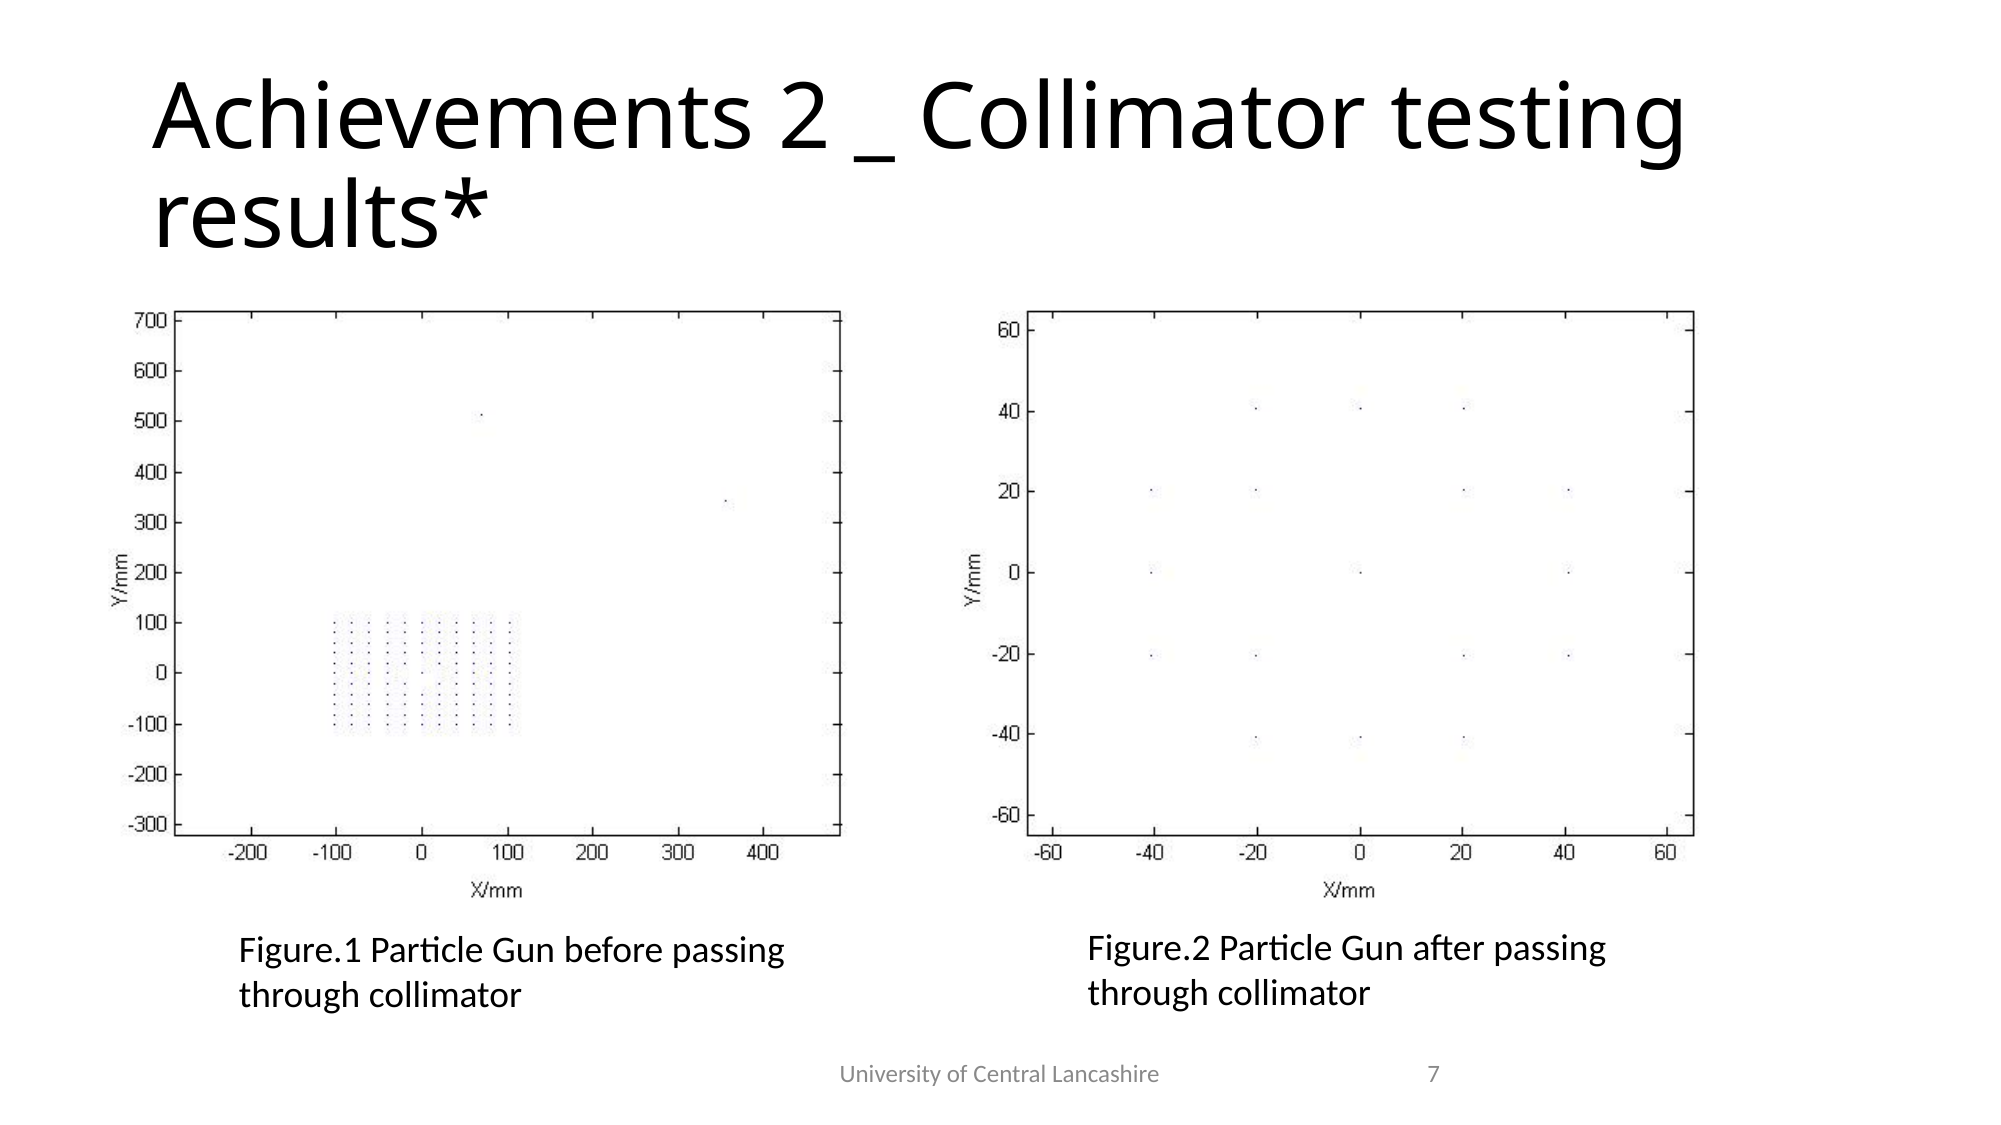

# Achievements 2 _ Collimator testing results*
Figure.2 Particle Gun after passing through collimator
Figure.1 Particle Gun before passing through collimator
University of Central Lancashire